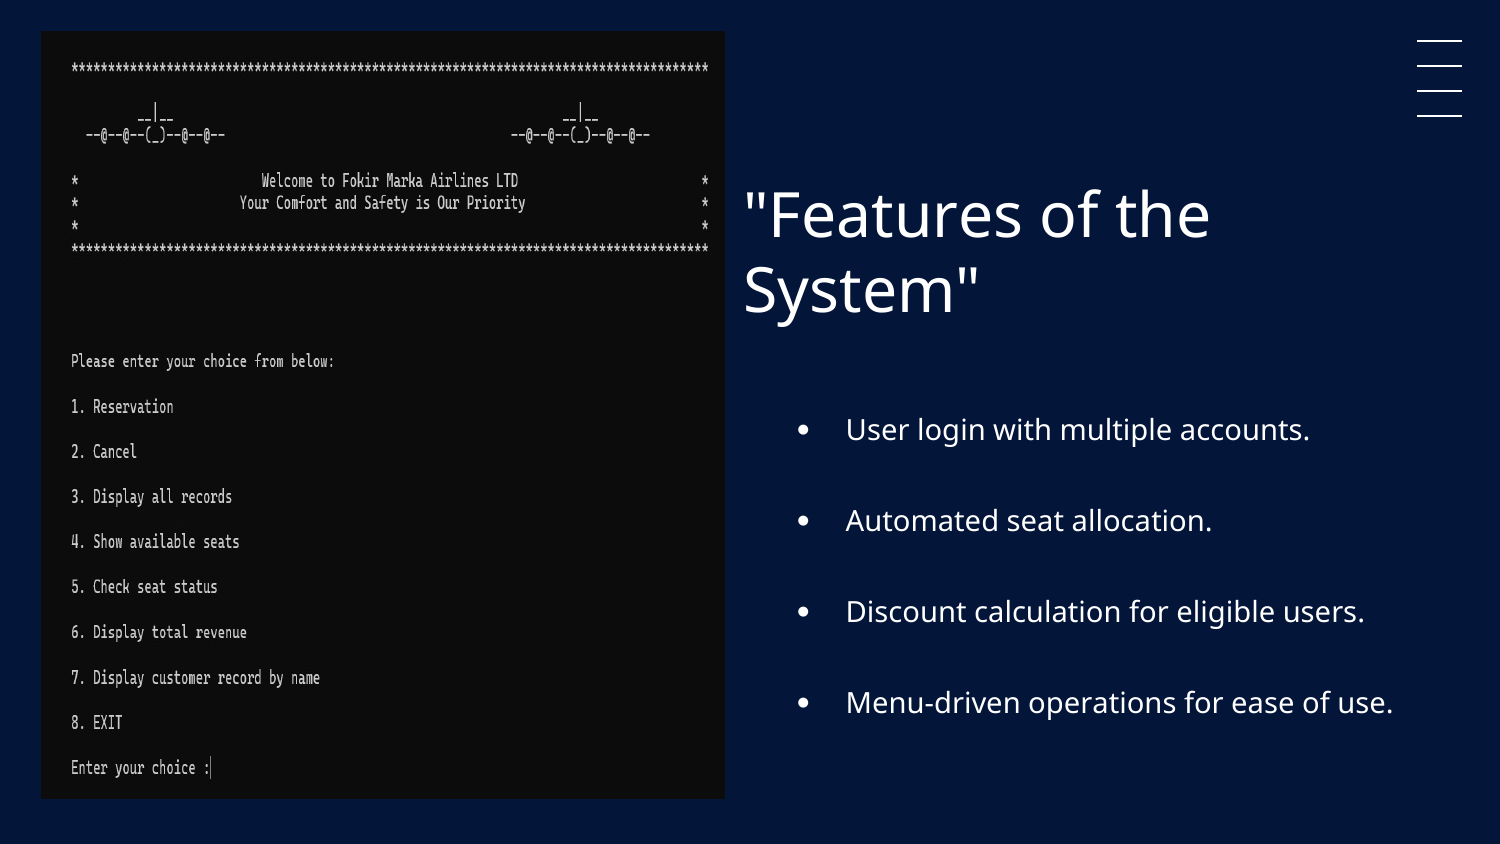

# "Features of the System"
User login with multiple accounts.
Automated seat allocation.
Discount calculation for eligible users.
Menu-driven operations for ease of use.